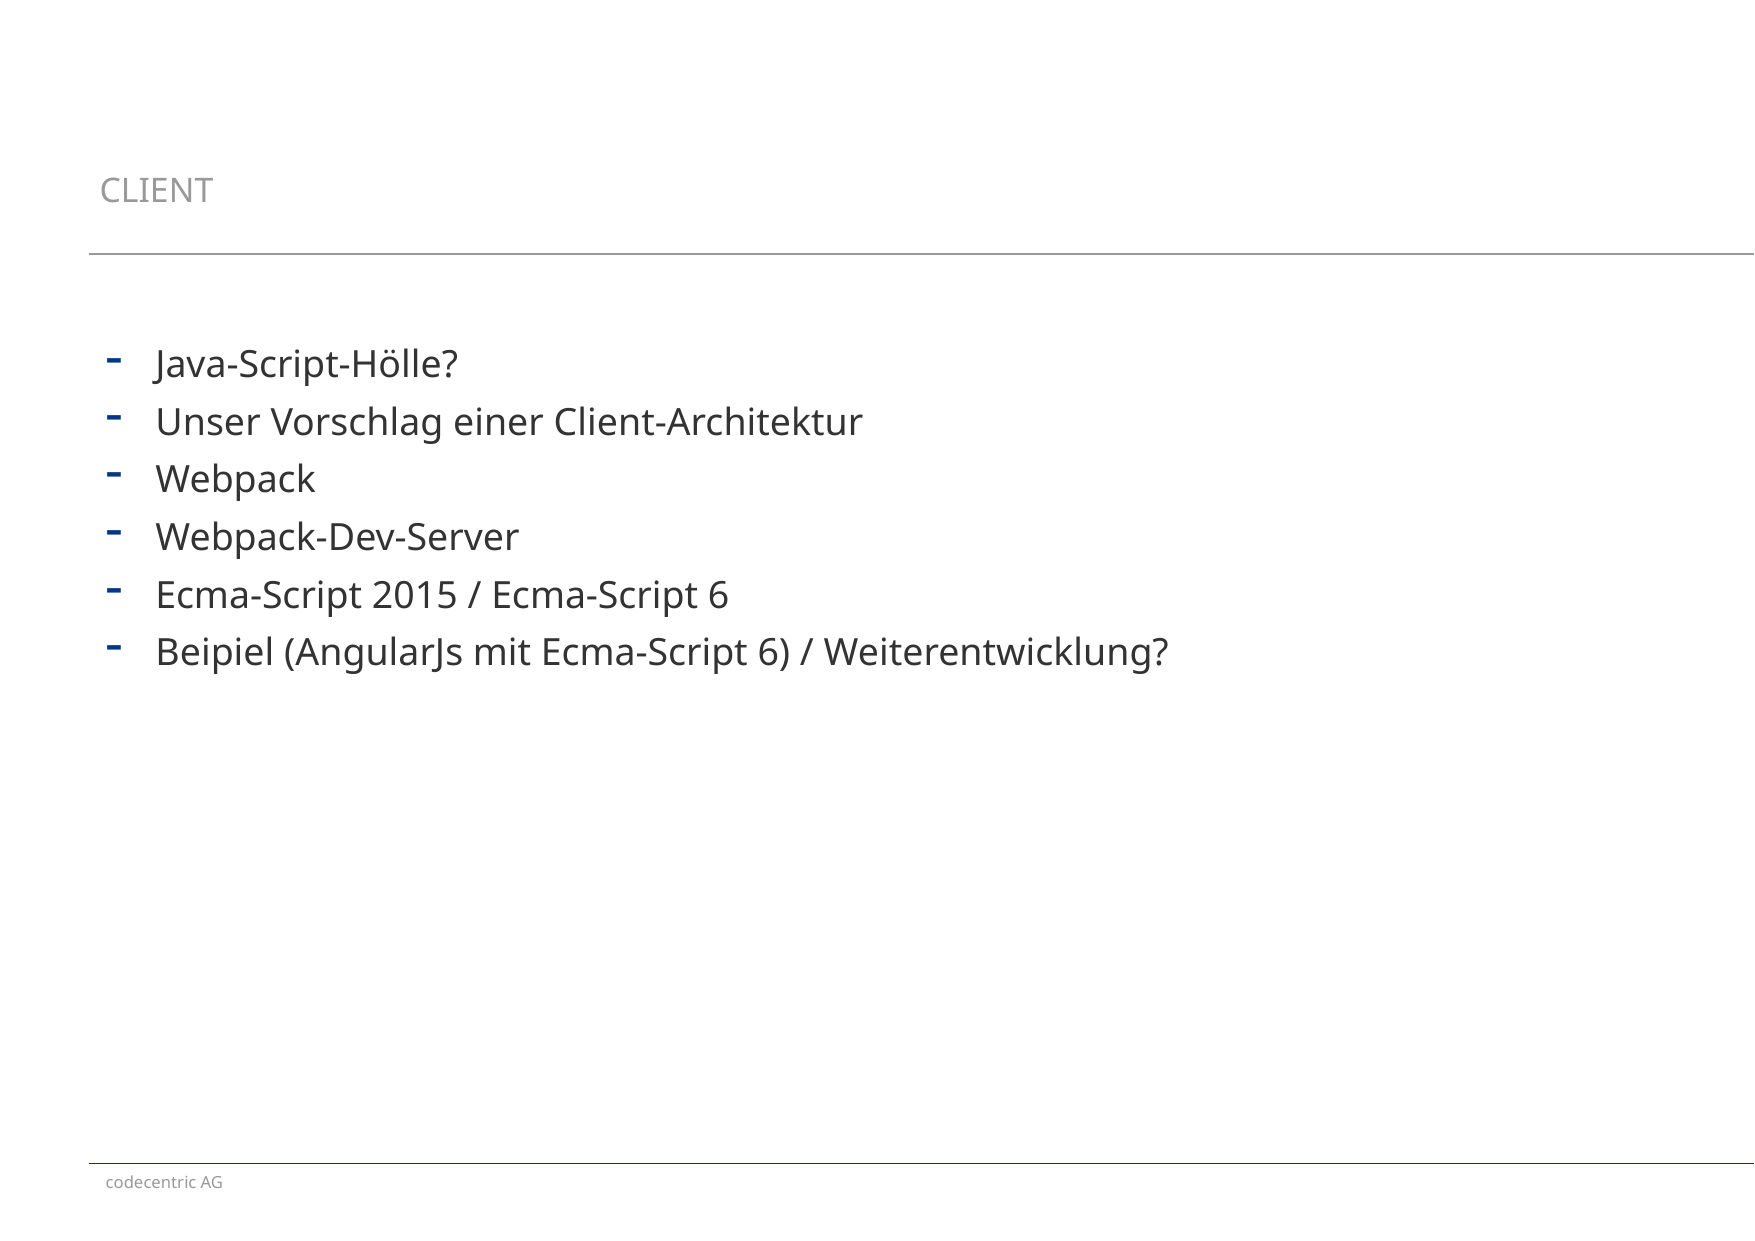

Client
# Java-Script-Hölle?
Unser Vorschlag einer Client-Architektur
Webpack
Webpack-Dev-Server
Ecma-Script 2015 / Ecma-Script 6
Beipiel (AngularJs mit Ecma-Script 6) / Weiterentwicklung?